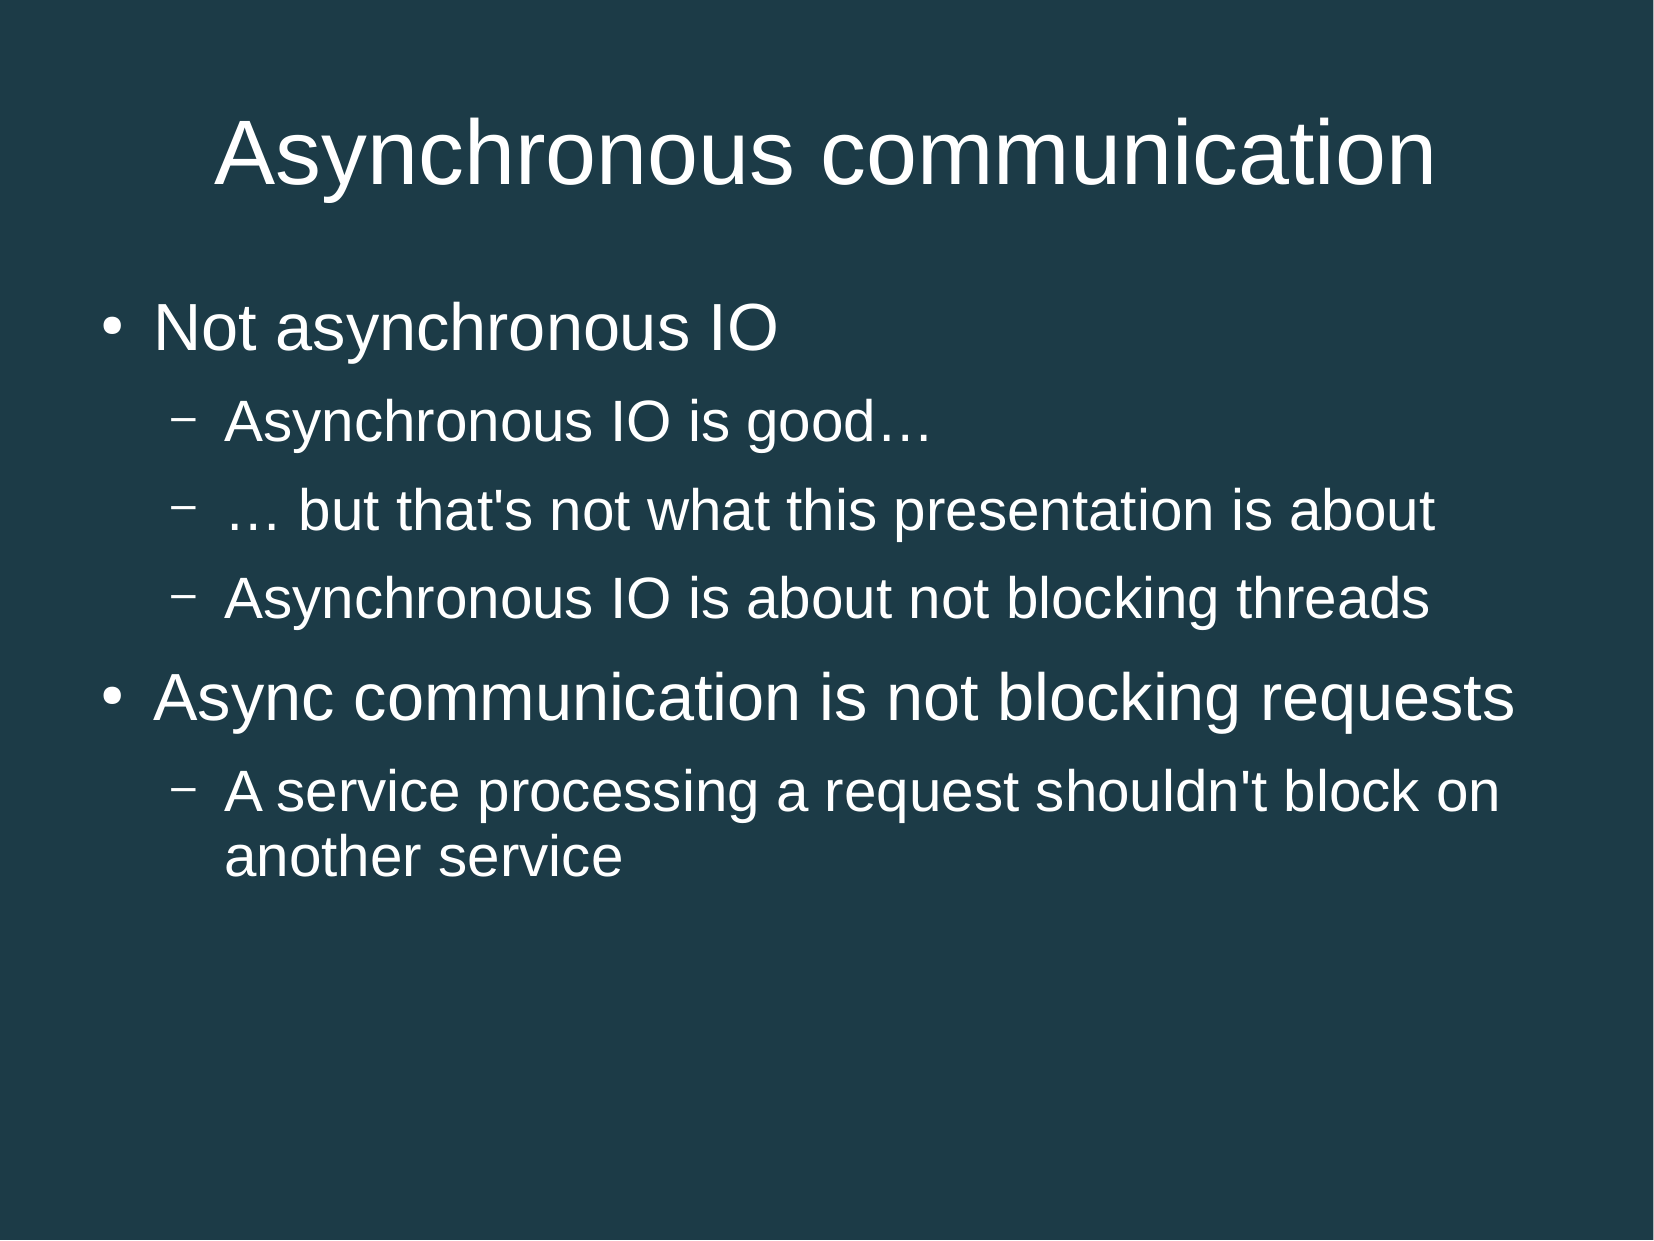

# Asynchronous communication
Not asynchronous IO
Asynchronous IO is good…
… but that's not what this presentation is about
Asynchronous IO is about not blocking threads
Async communication is not blocking requests
A service processing a request shouldn't block on another service